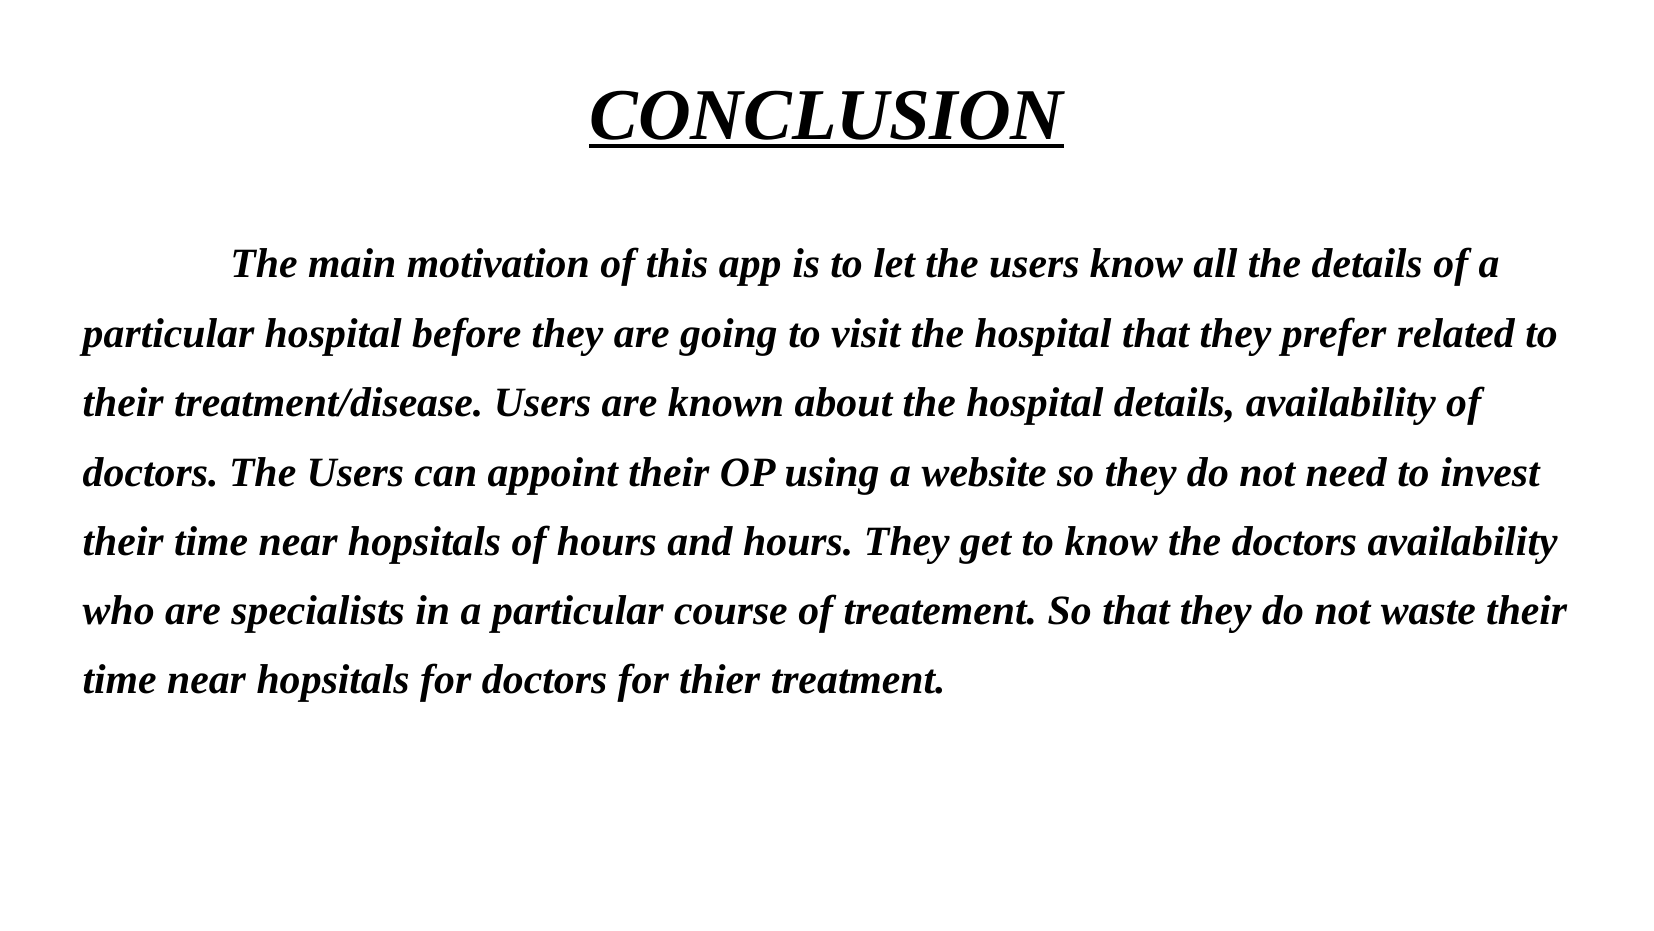

# CONCLUSION
 		The main motivation of this app is to let the users know all the details of a particular hospital before they are going to visit the hospital that they prefer related to their treatment/disease. Users are known about the hospital details, availability of doctors. The Users can appoint their OP using a website so they do not need to invest their time near hopsitals of hours and hours. They get to know the doctors availability who are specialists in a particular course of treatement. So that they do not waste their time near hopsitals for doctors for thier treatment.